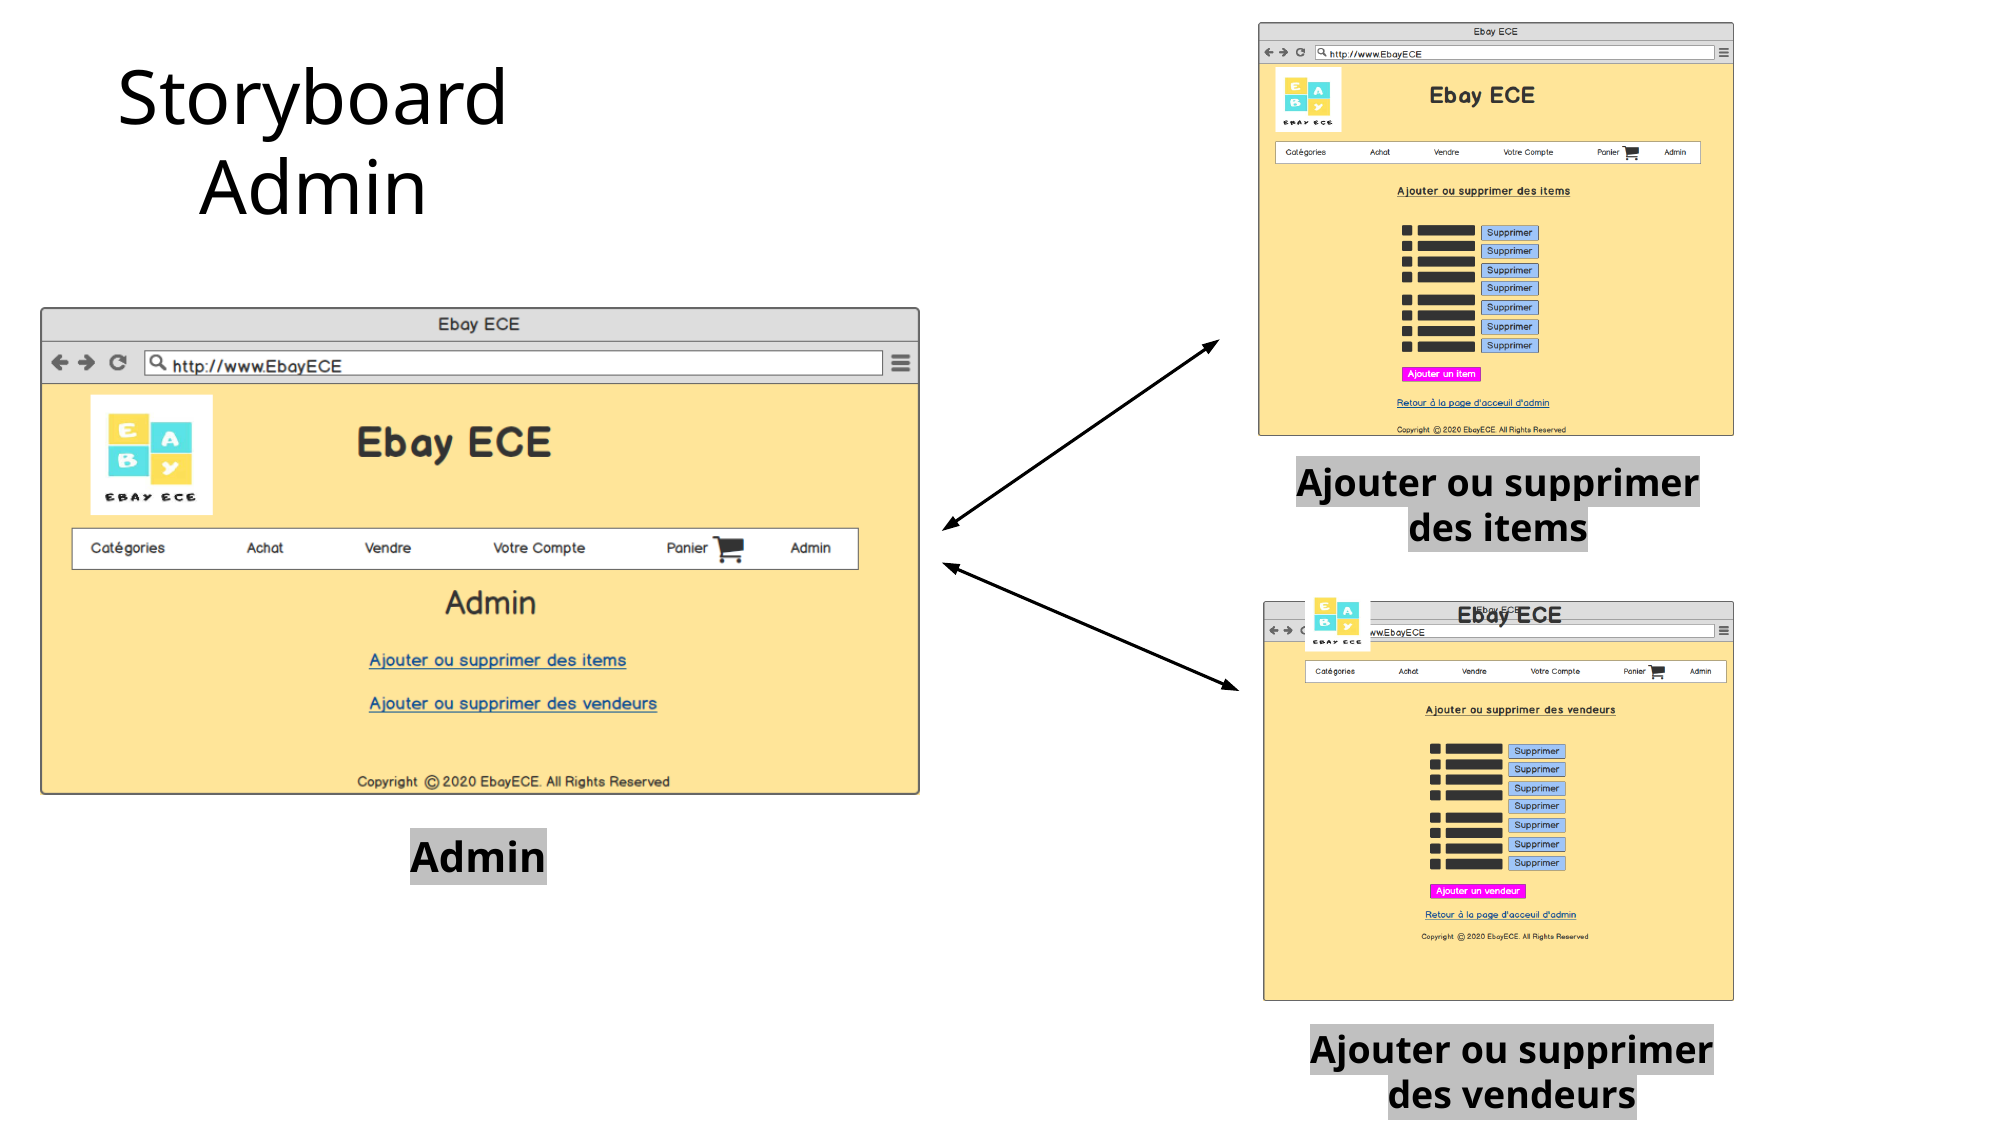

Storyboard Admin
Ajouter ou supprimer des items
Admin
Ajouter ou supprimer des vendeurs